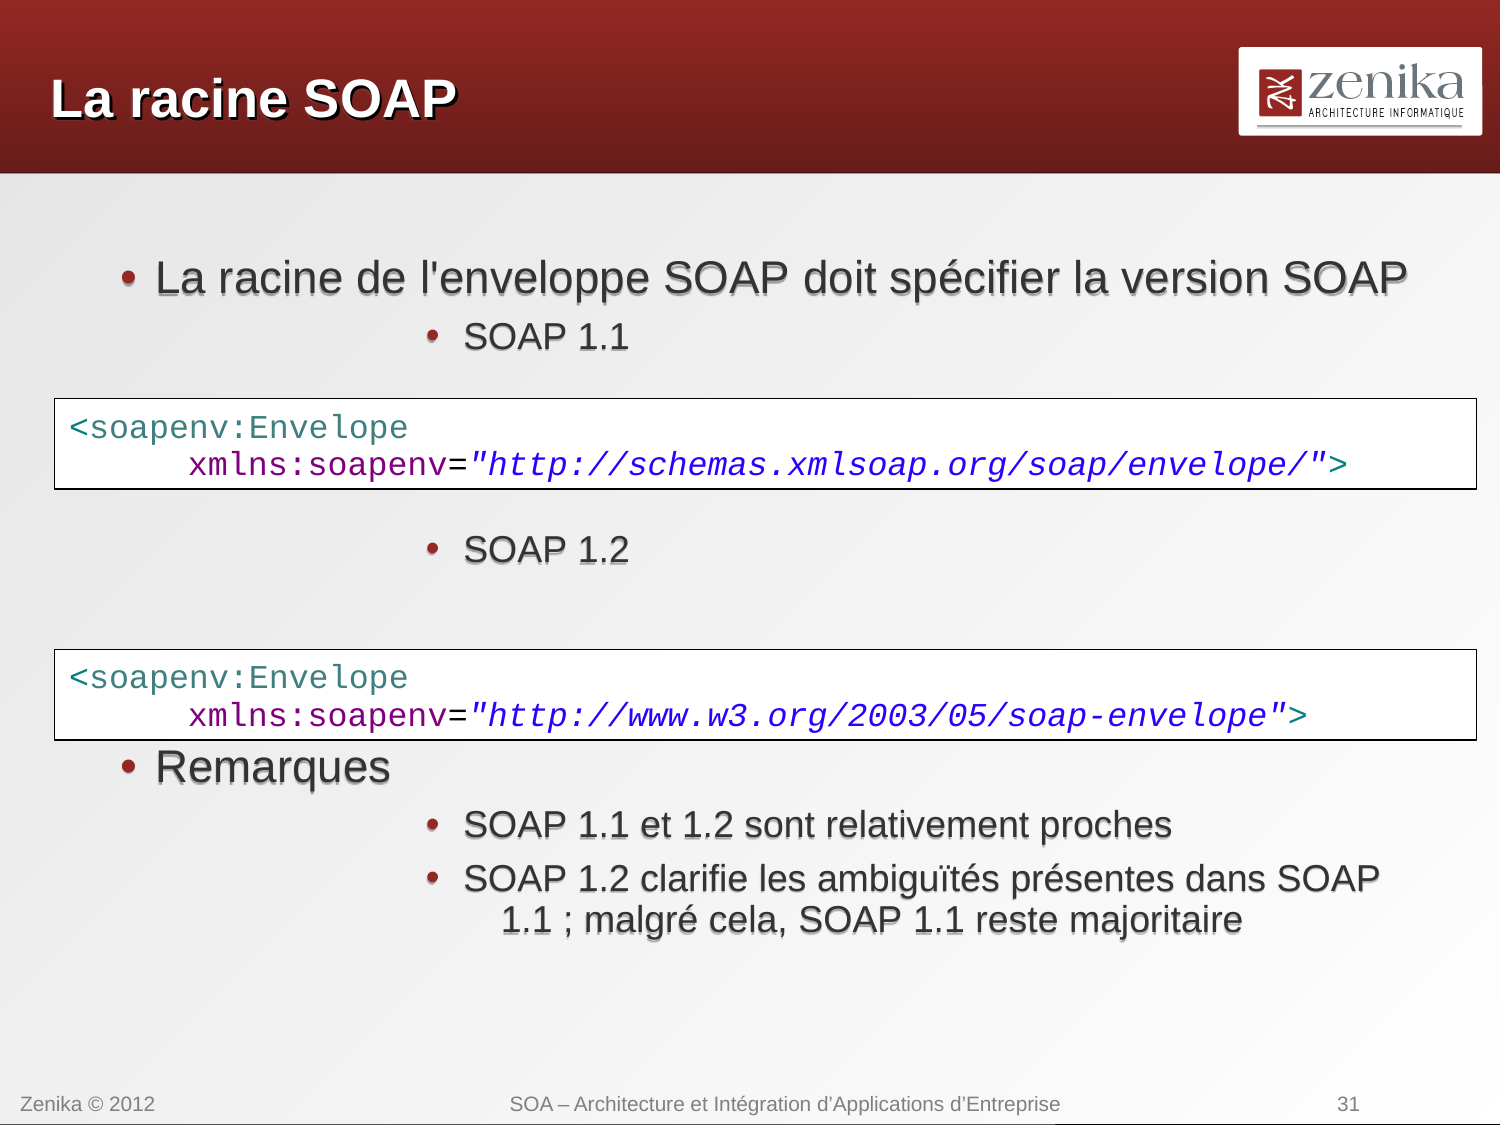

# La racine SOAP
La racine de l'enveloppe SOAP doit spécifier la version SOAP
SOAP 1.1
SOAP 1.2
Remarques
SOAP 1.1 et 1.2 sont relativement proches
SOAP 1.2 clarifie les ambiguïtés présentes dans SOAP 1.1 ; malgré cela, SOAP 1.1 reste majoritaire
<soapenv:Envelope
	xmlns:soapenv="http://schemas.xmlsoap.org/soap/envelope/">
<soapenv:Envelope
	xmlns:soapenv="http://www.w3.org/2003/05/soap-envelope">